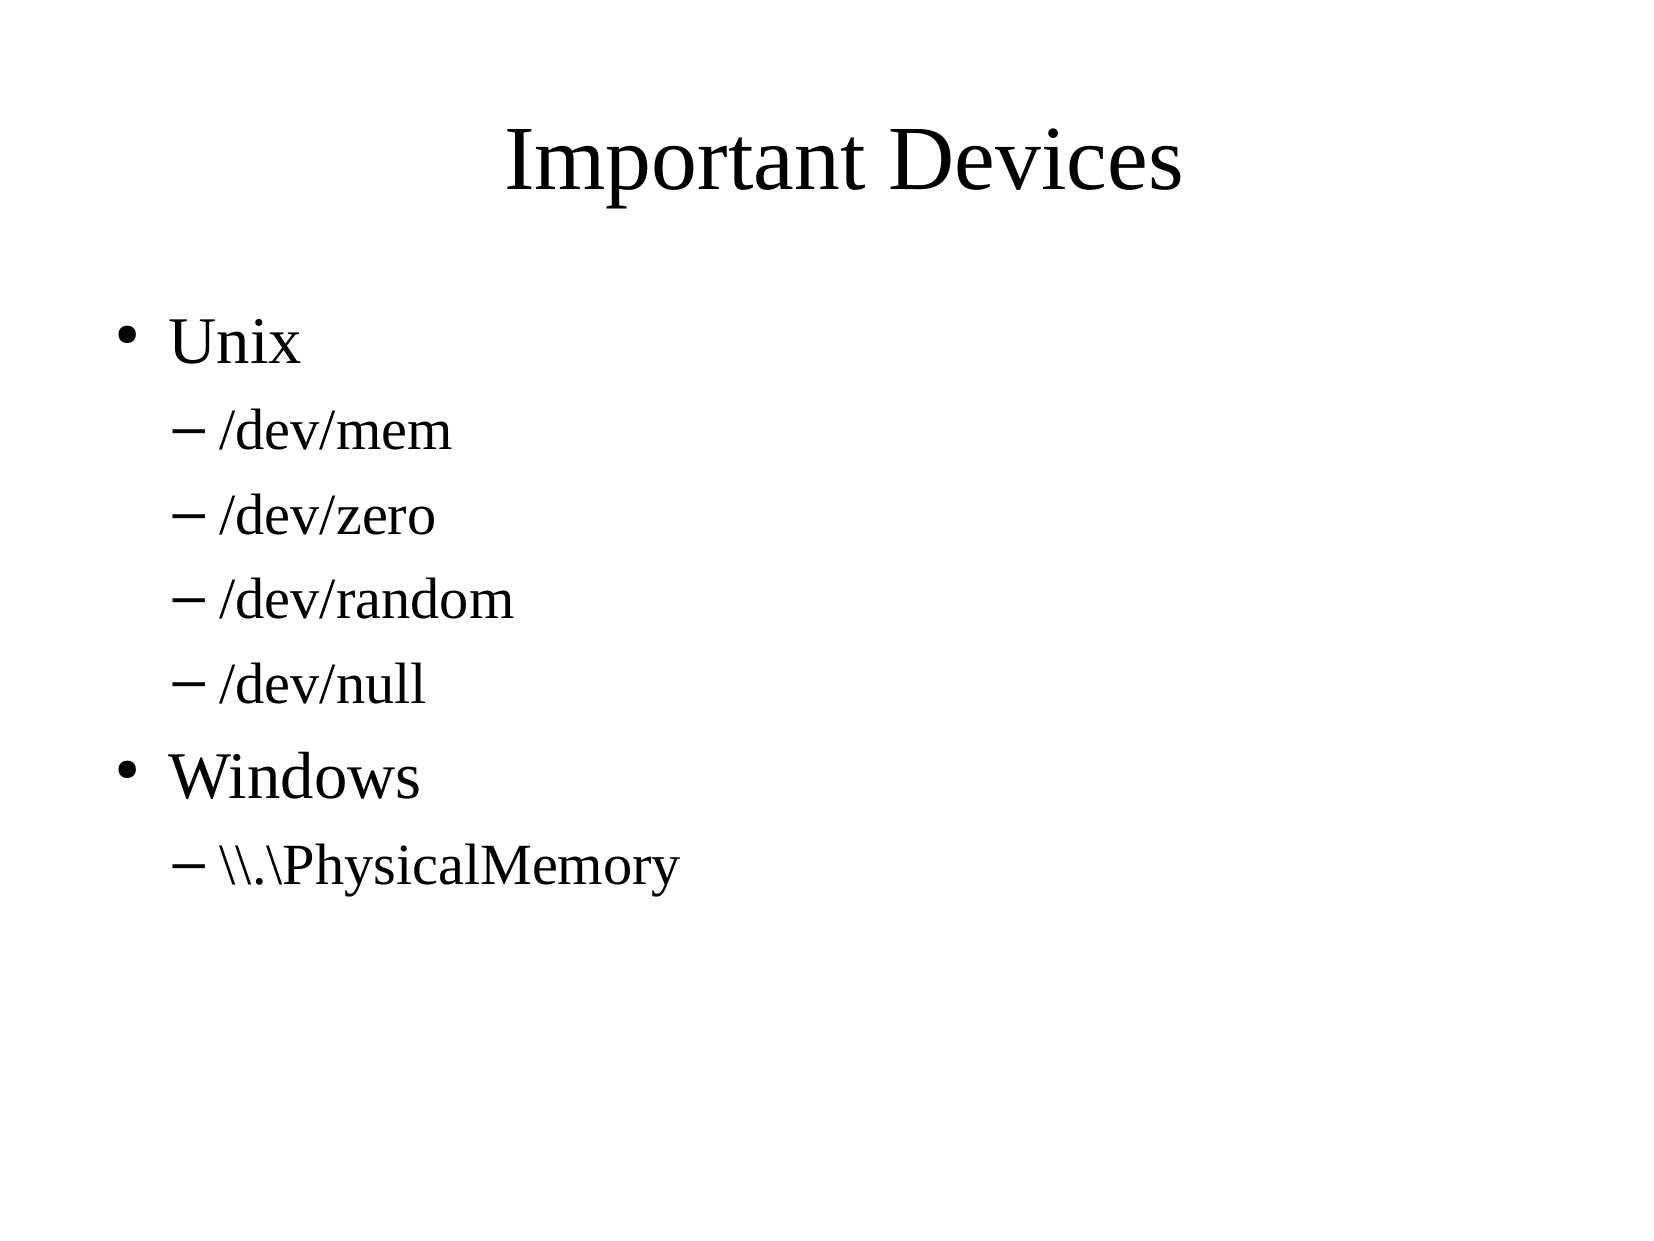

# Important Devices
Unix
/dev/mem
/dev/zero
/dev/random
/dev/null
Windows
\\.\PhysicalMemory